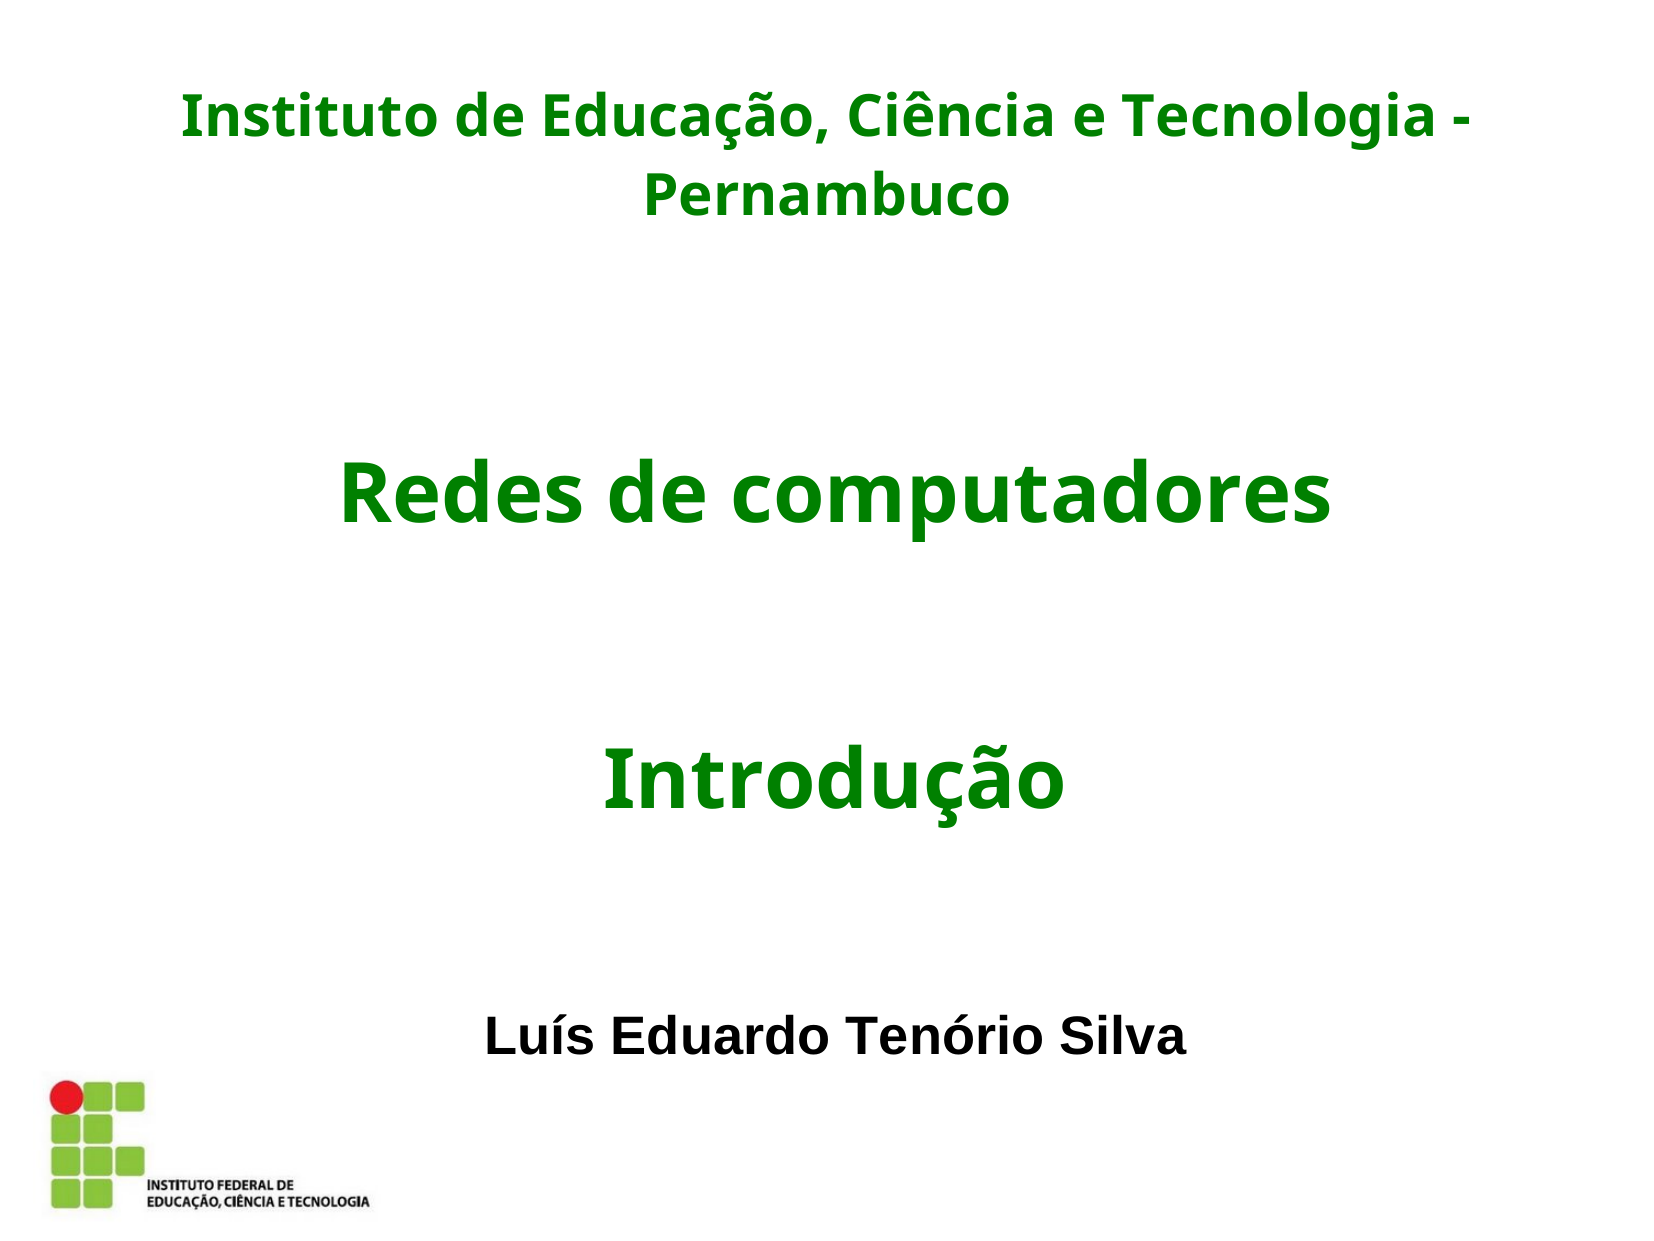

# Instituto de Educação, Ciência e Tecnologia - Pernambuco
Redes de computadores
Introdução
Luís Eduardo Tenório Silva